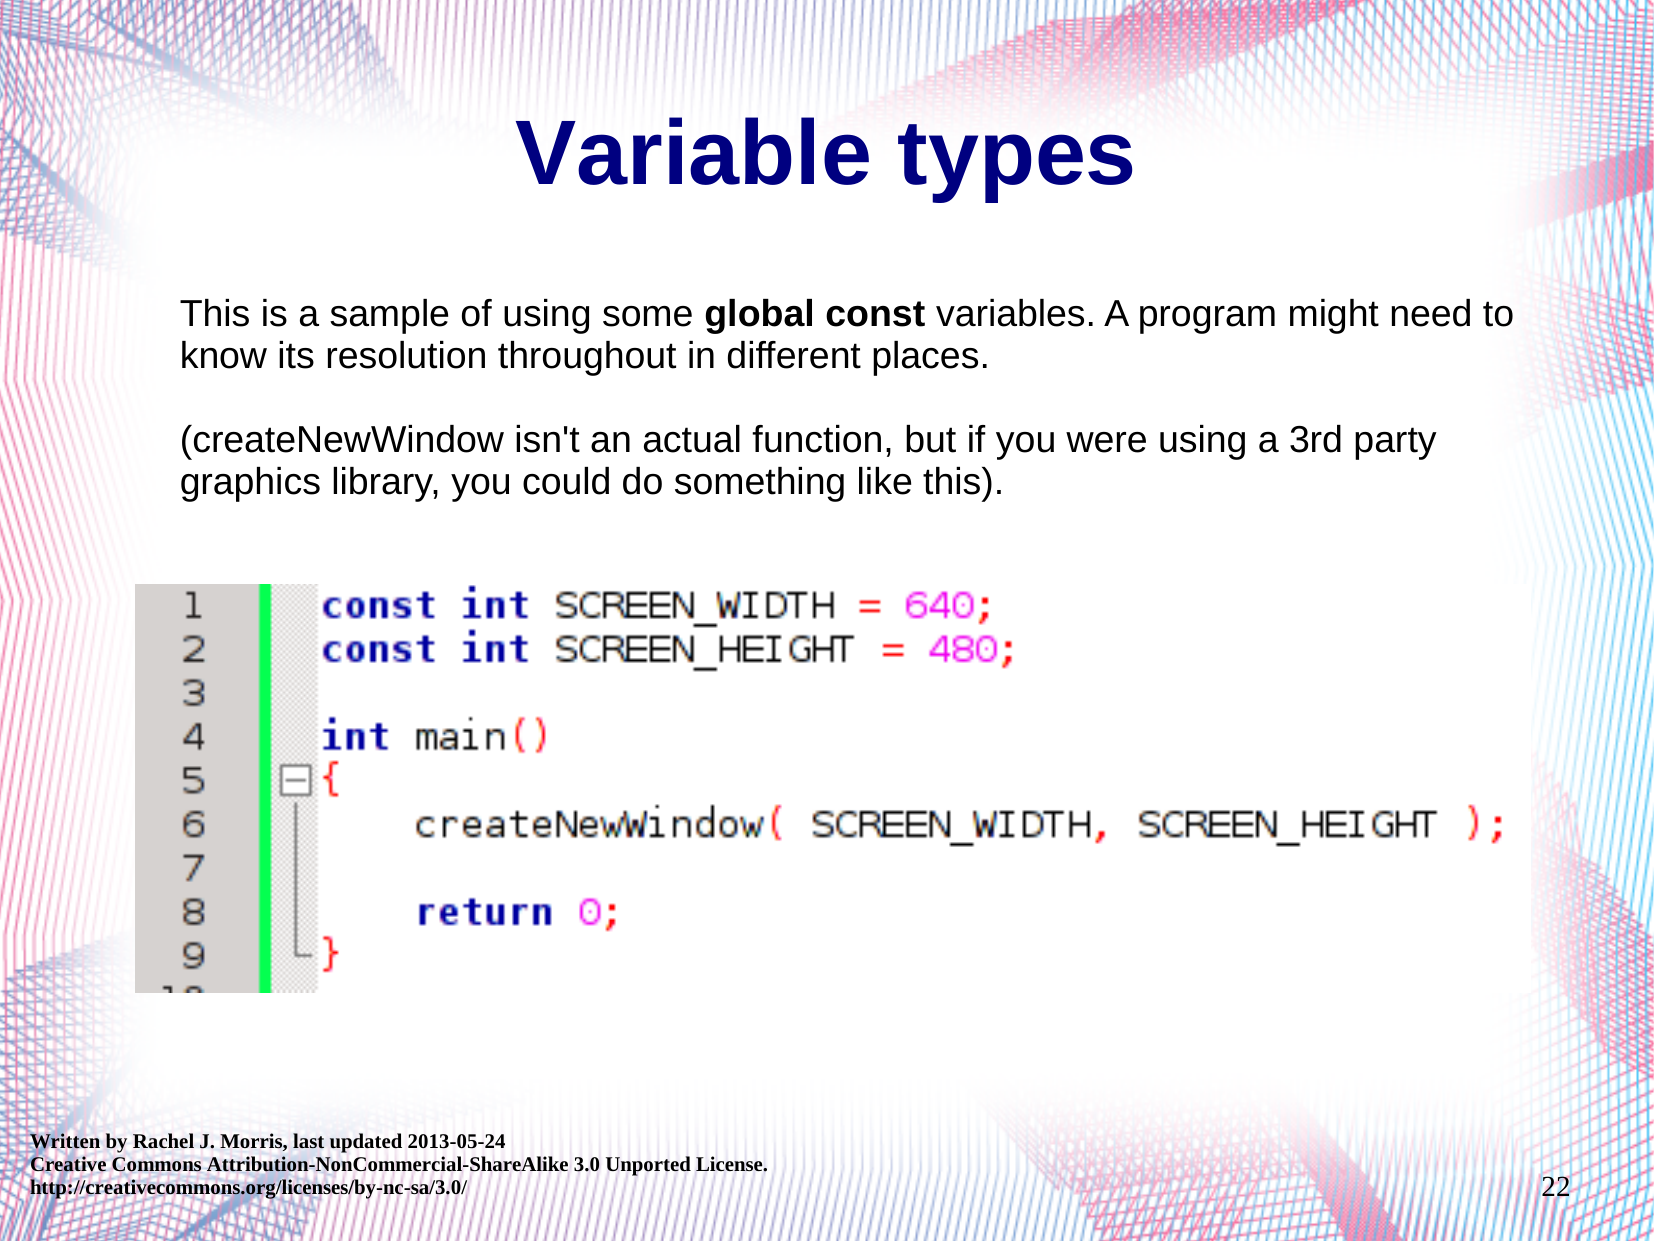

# Variable types
This is a sample of using some global const variables. A program might need to know its resolution throughout in different places.
(createNewWindow isn't an actual function, but if you were using a 3rd party graphics library, you could do something like this).
22